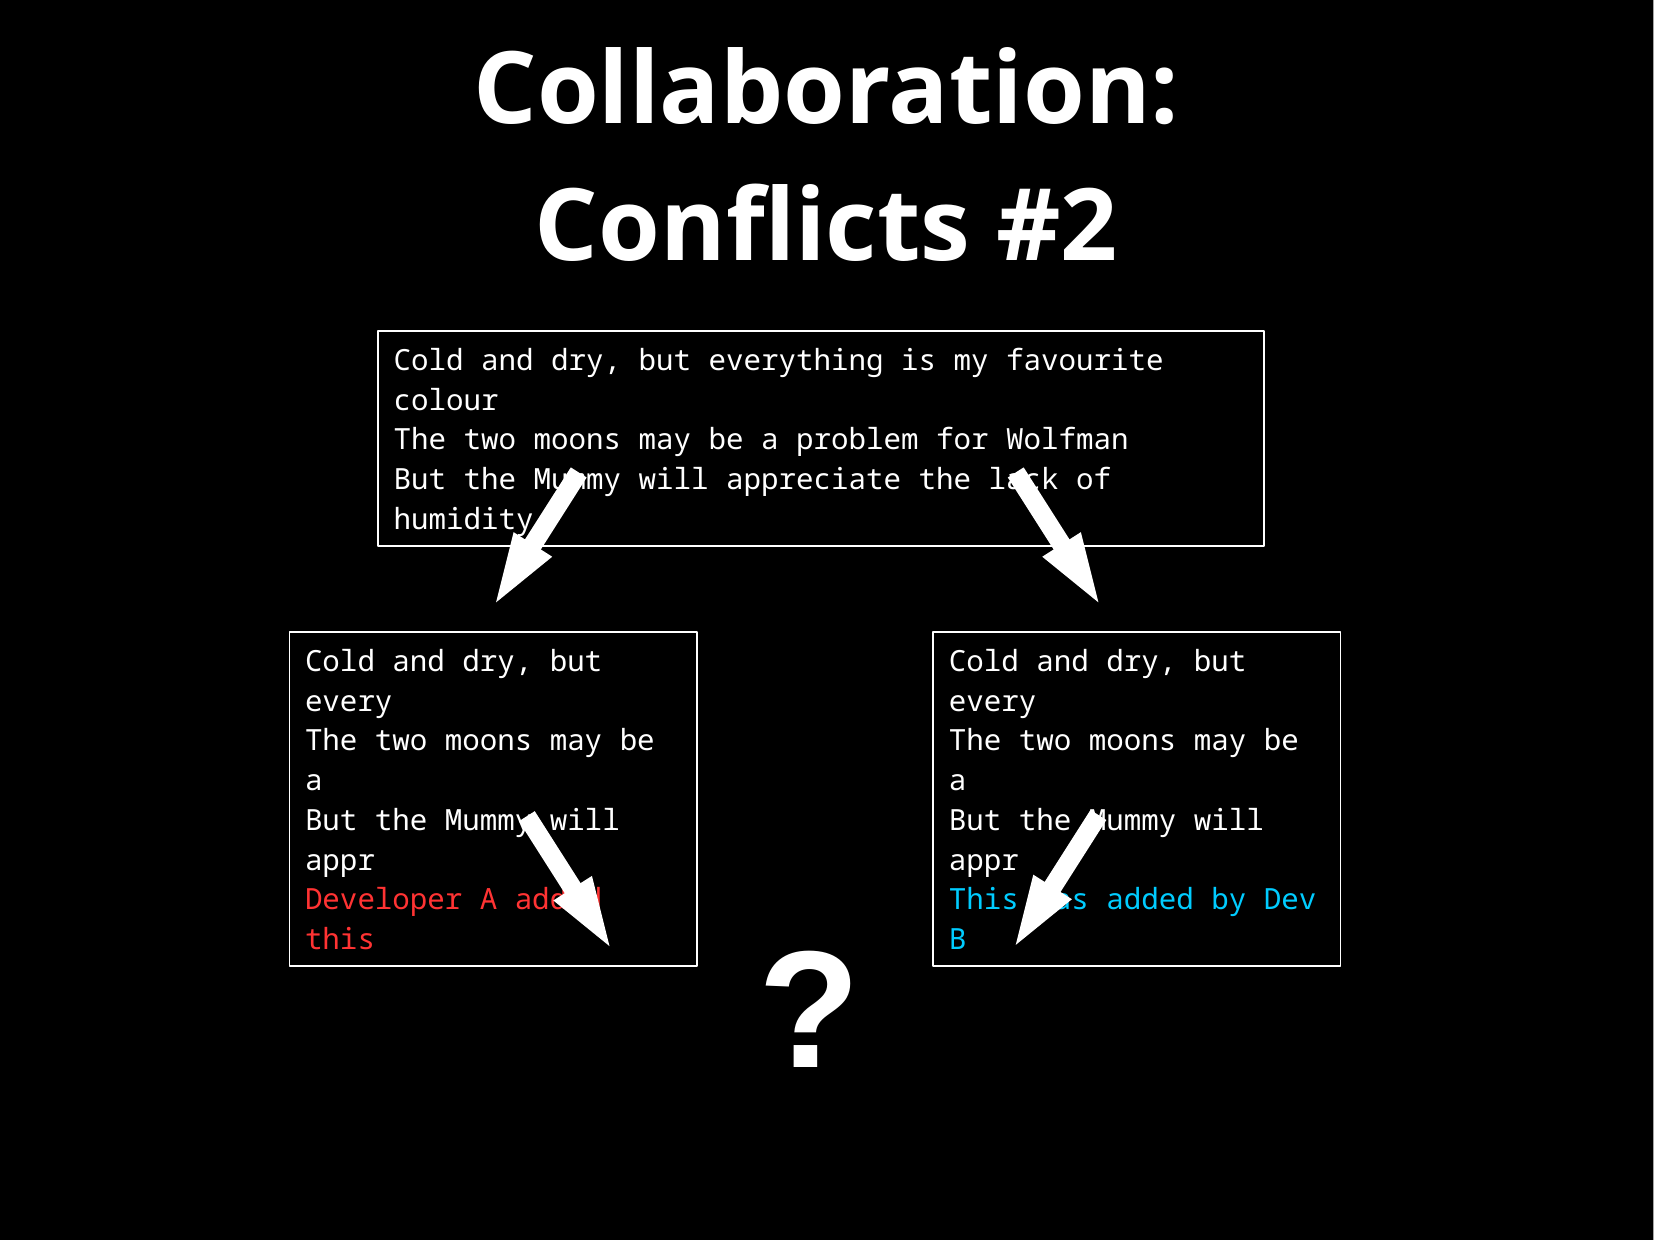

# Collaboration: Conflicts #2
Cold and dry, but everything is my favourite colour
The two moons may be a problem for Wolfman
But the Mummy will appreciate the lack of humidity
Cold and dry, but every
The two moons may be a
But the Mummy will appr
Developer A added this
Cold and dry, but every
The two moons may be a
But the Mummy will appr
This was added by Dev B
?